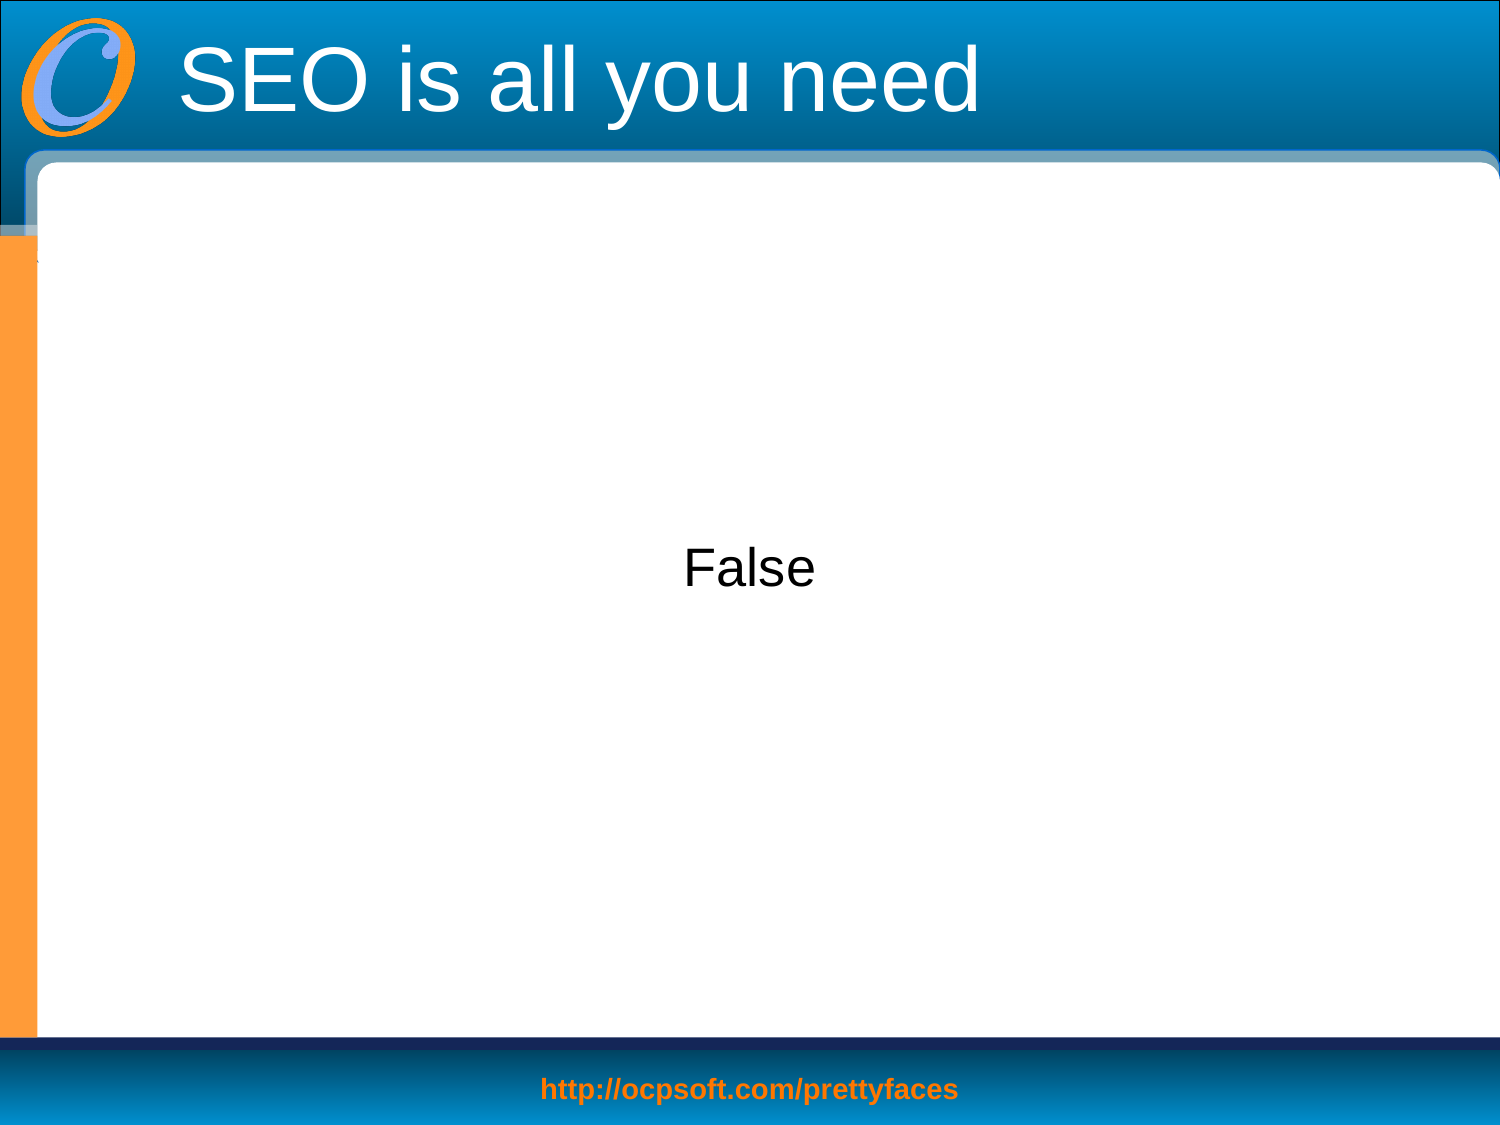

# SEO is all you need
False